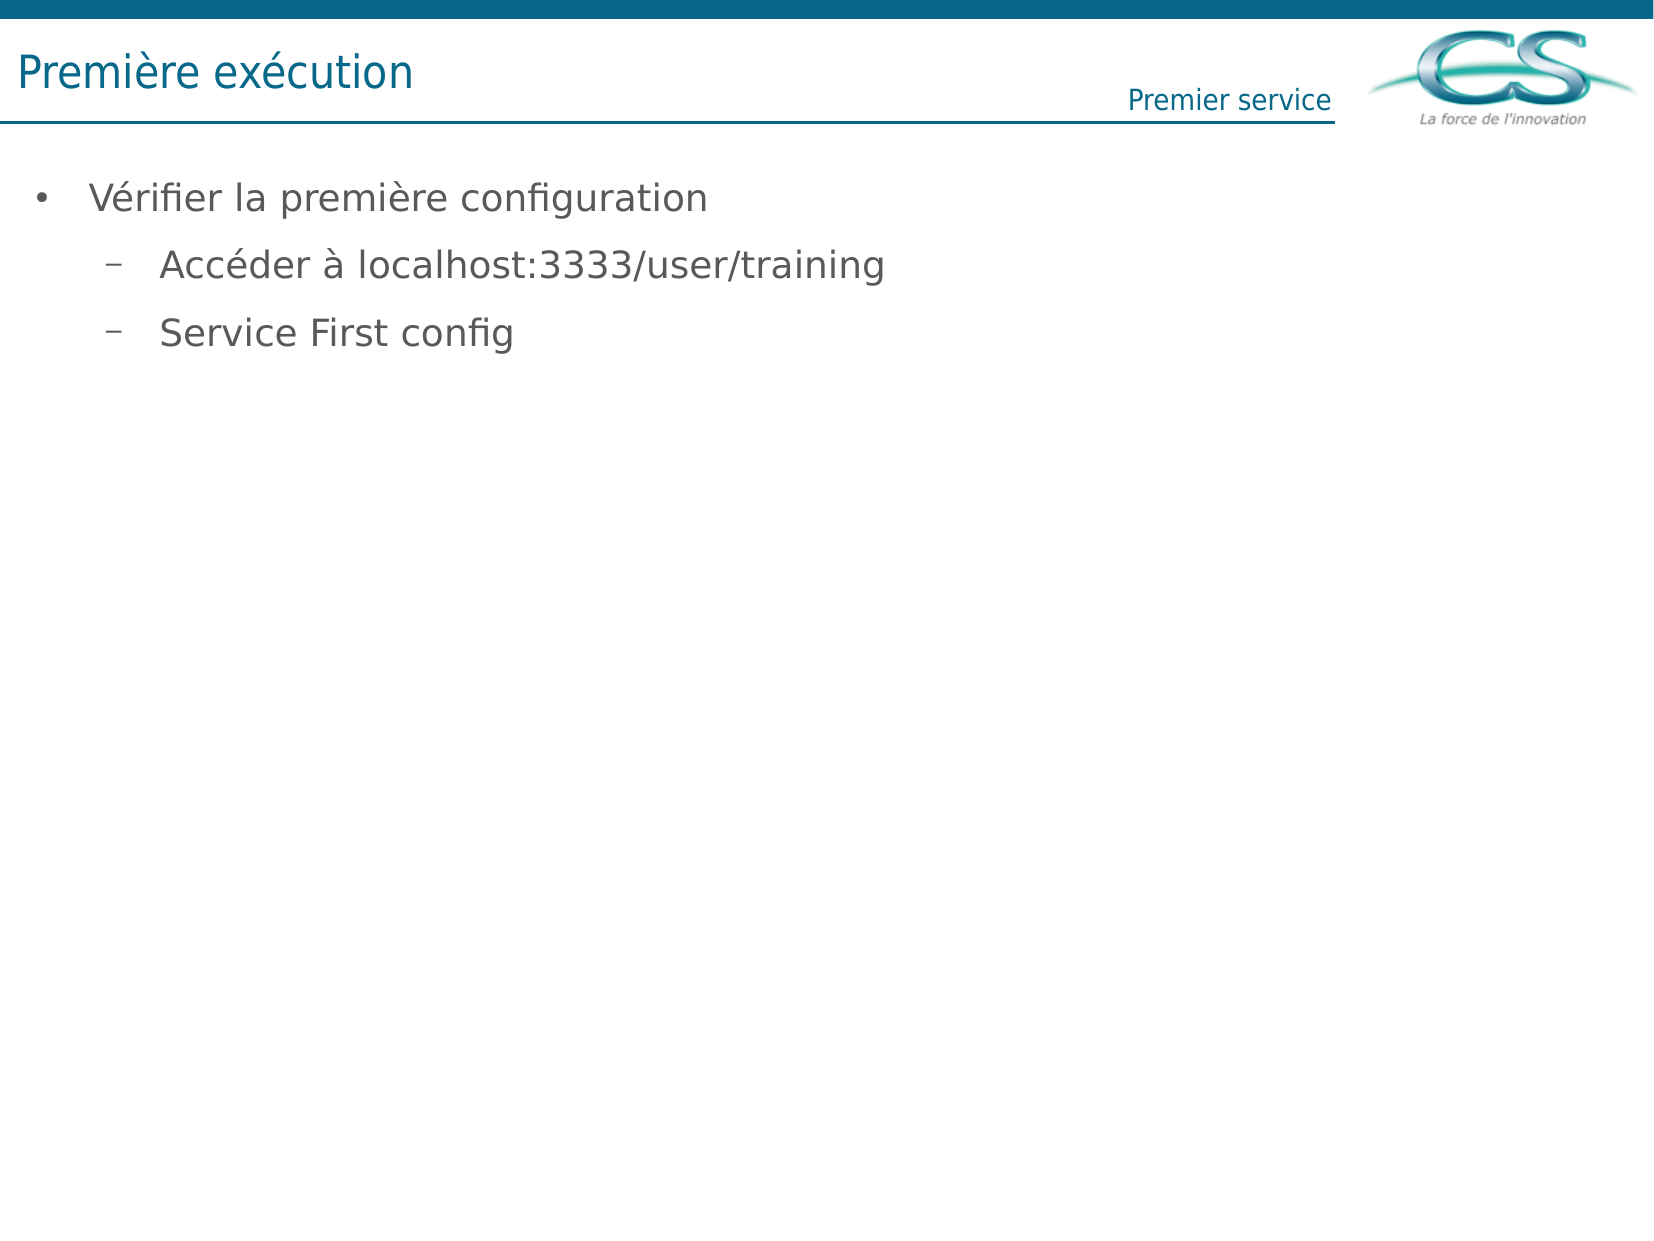

Première exécution
Premier service
# Vérifier la première configuration
Accéder à localhost:3333/user/training
Service First config